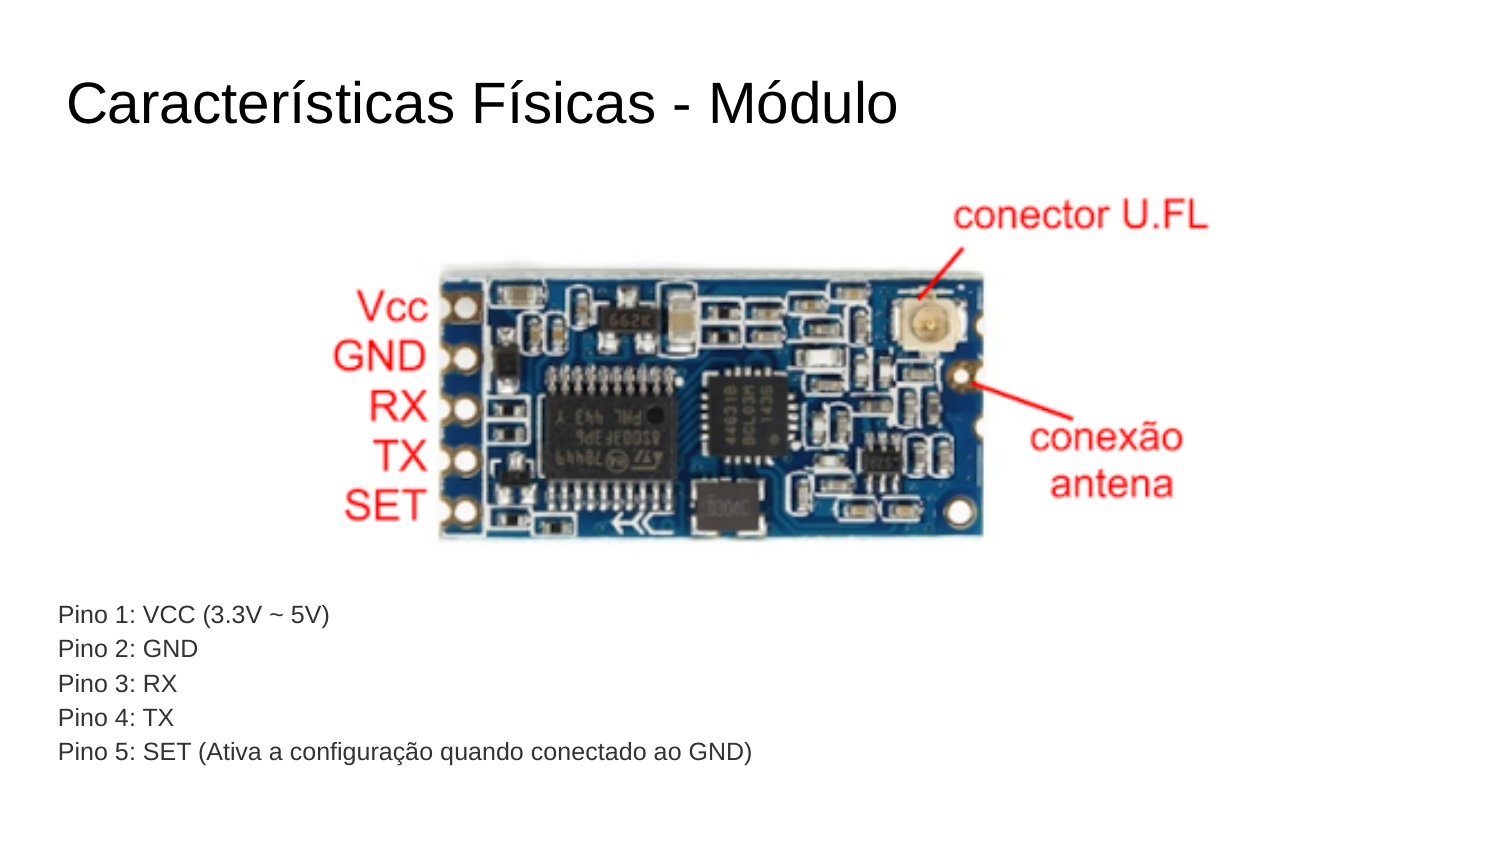

# Características Físicas - Módulo
Pino 1: VCC (3.3V ~ 5V)
Pino 2: GND
Pino 3: RX
Pino 4: TX
Pino 5: SET (Ativa a configuração quando conectado ao GND)